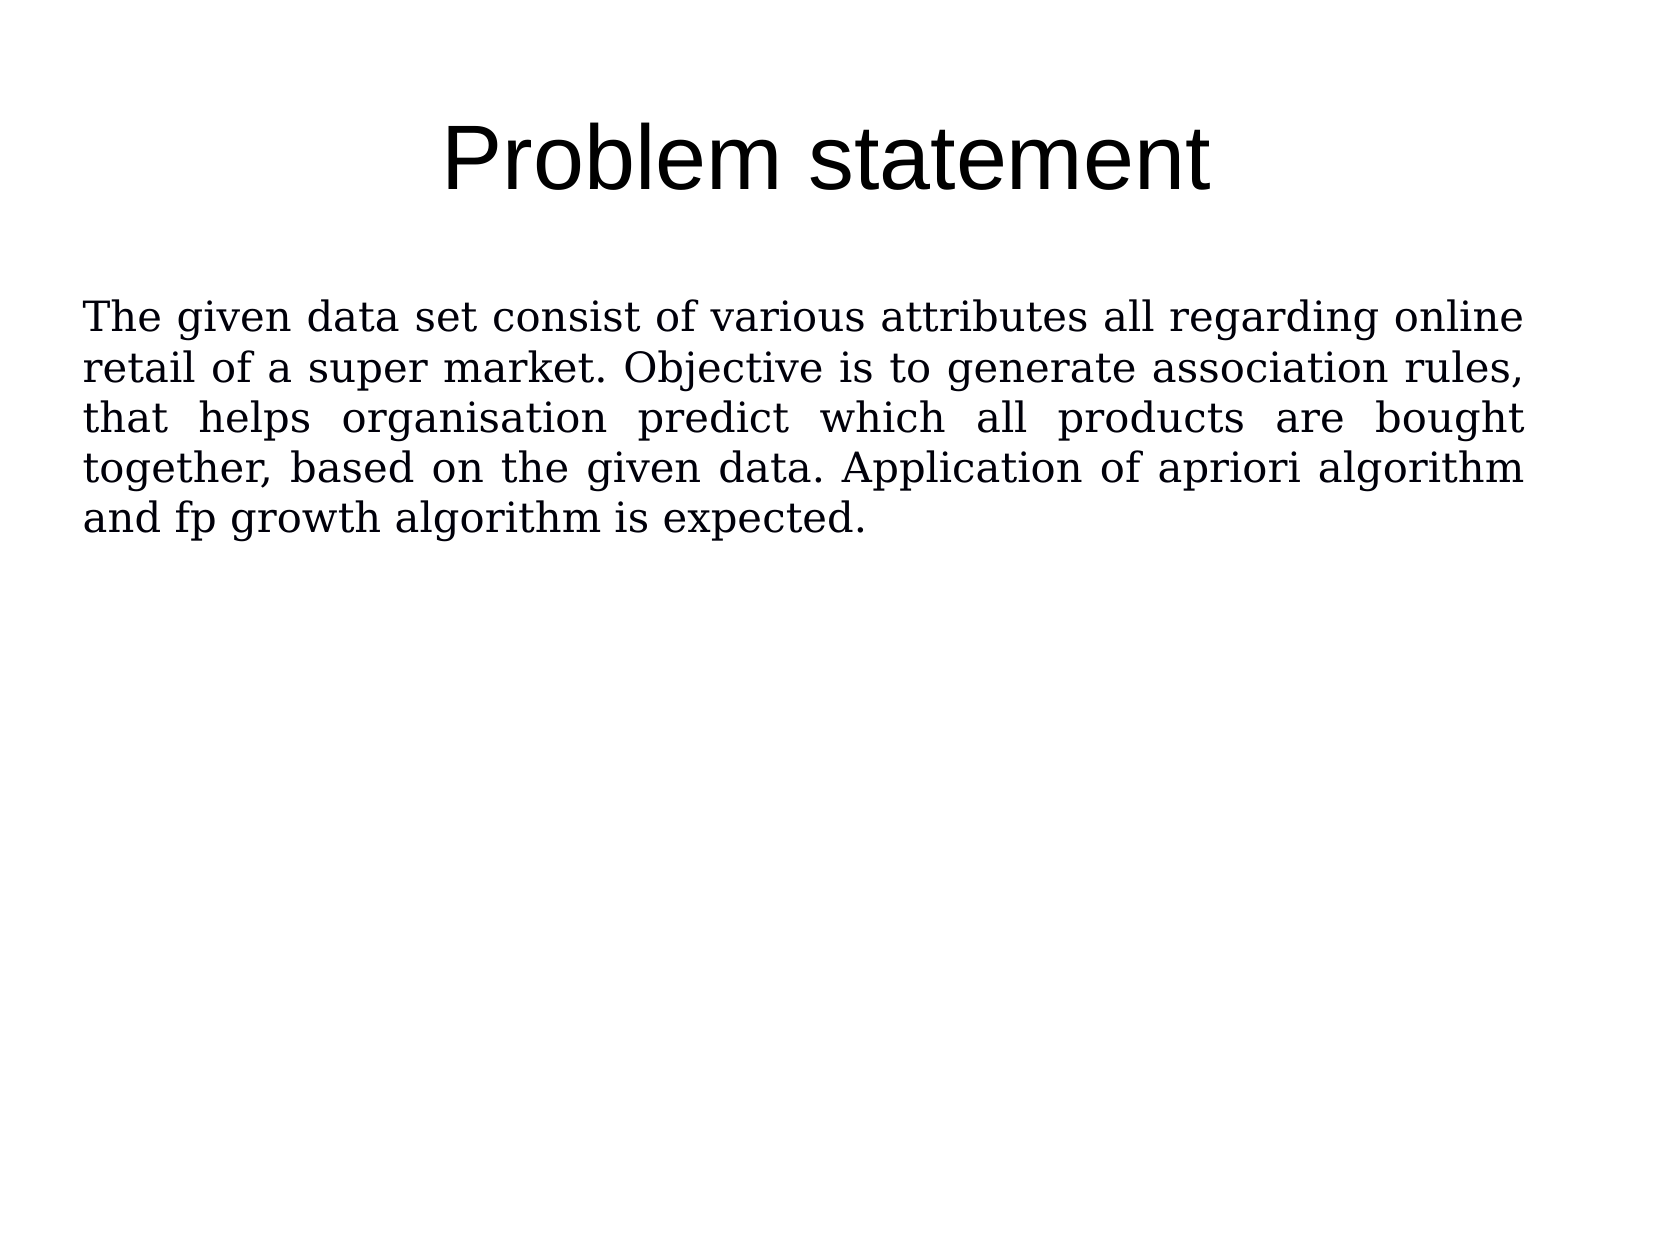

# Problem statement
The given data set consist of various attributes all regarding online retail of a super market. Objective is to generate association rules, that helps organisation predict which all products are bought together, based on the given data. Application of apriori algorithm and fp growth algorithm is expected.